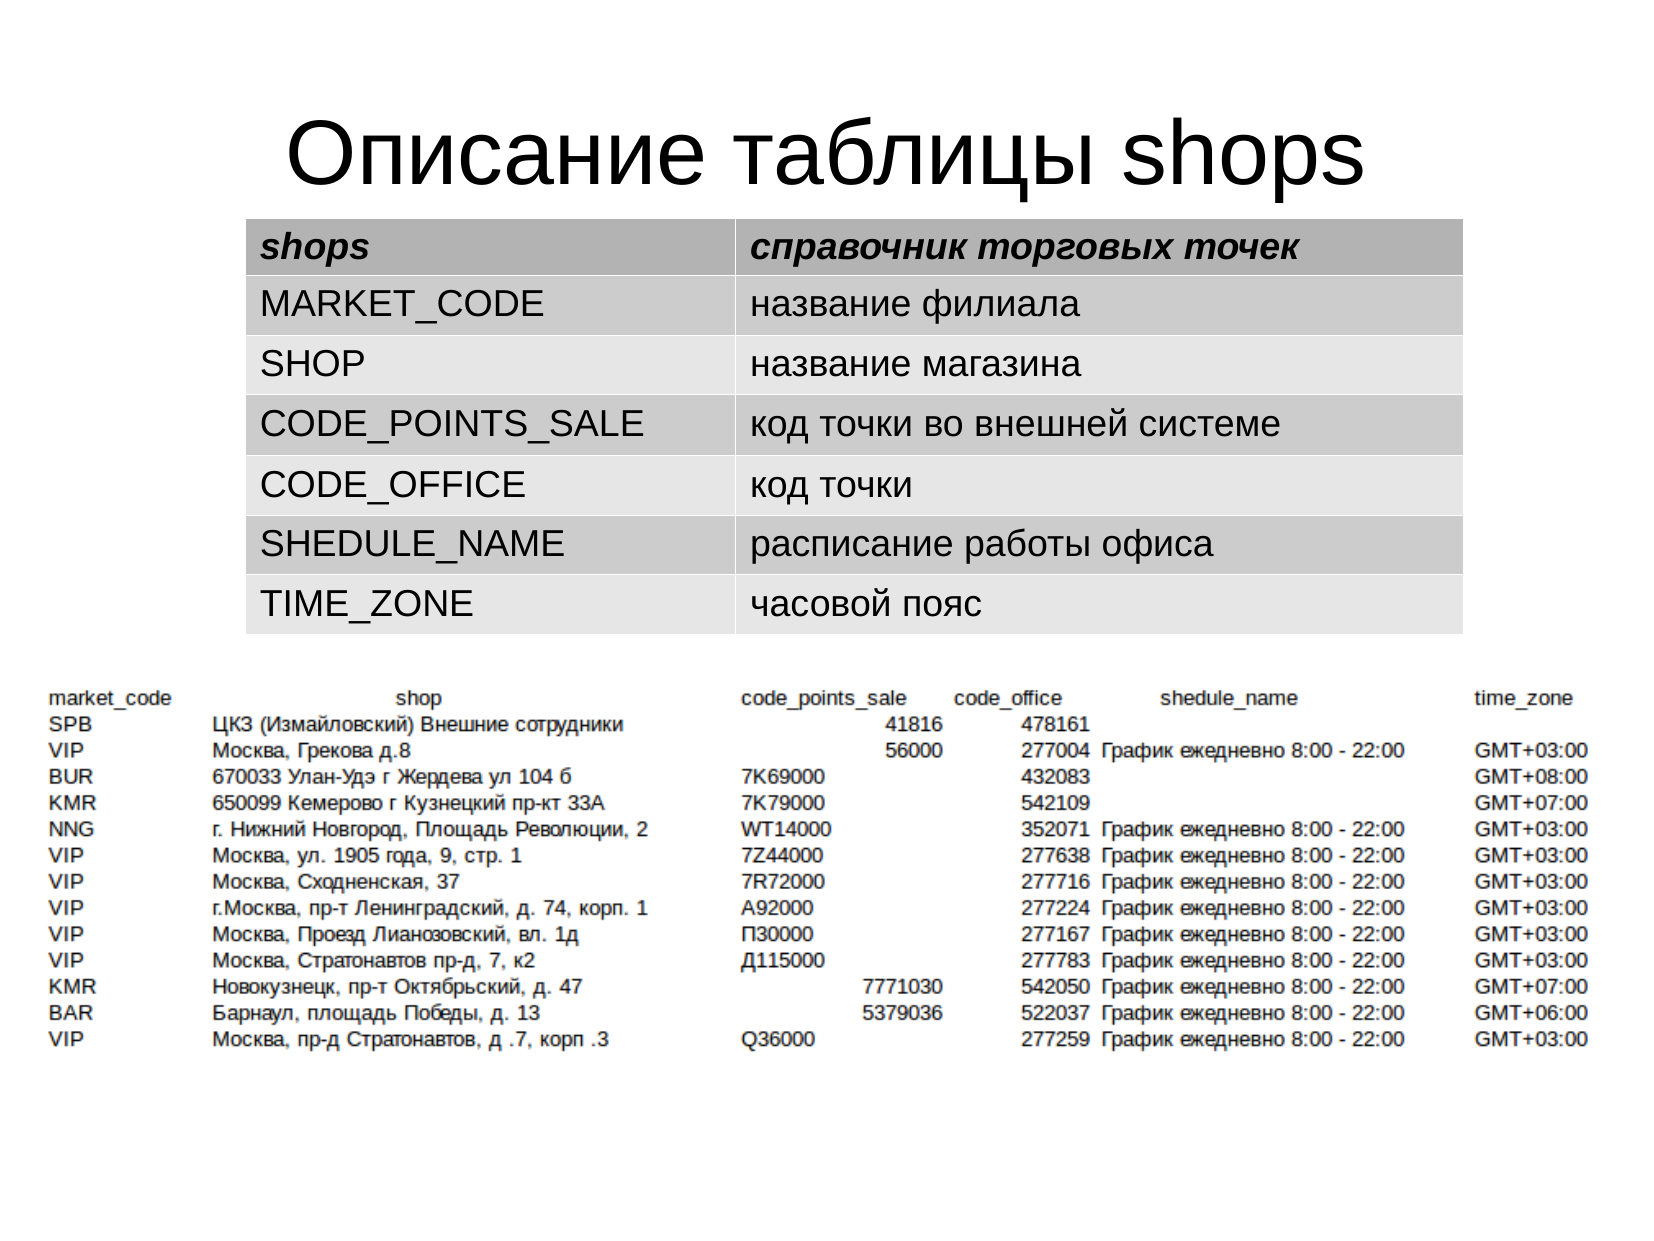

# Описание таблицы shops
| shops | справочник торговых точек |
| --- | --- |
| MARKET\_CODE | название филиала |
| SHOP | название магазина |
| CODE\_POINTS\_SALE | код точки во внешней системе |
| CODE\_OFFICE | код точки |
| SHEDULE\_NAME | расписание работы офиса |
| TIME\_ZONE | часовой пояс |